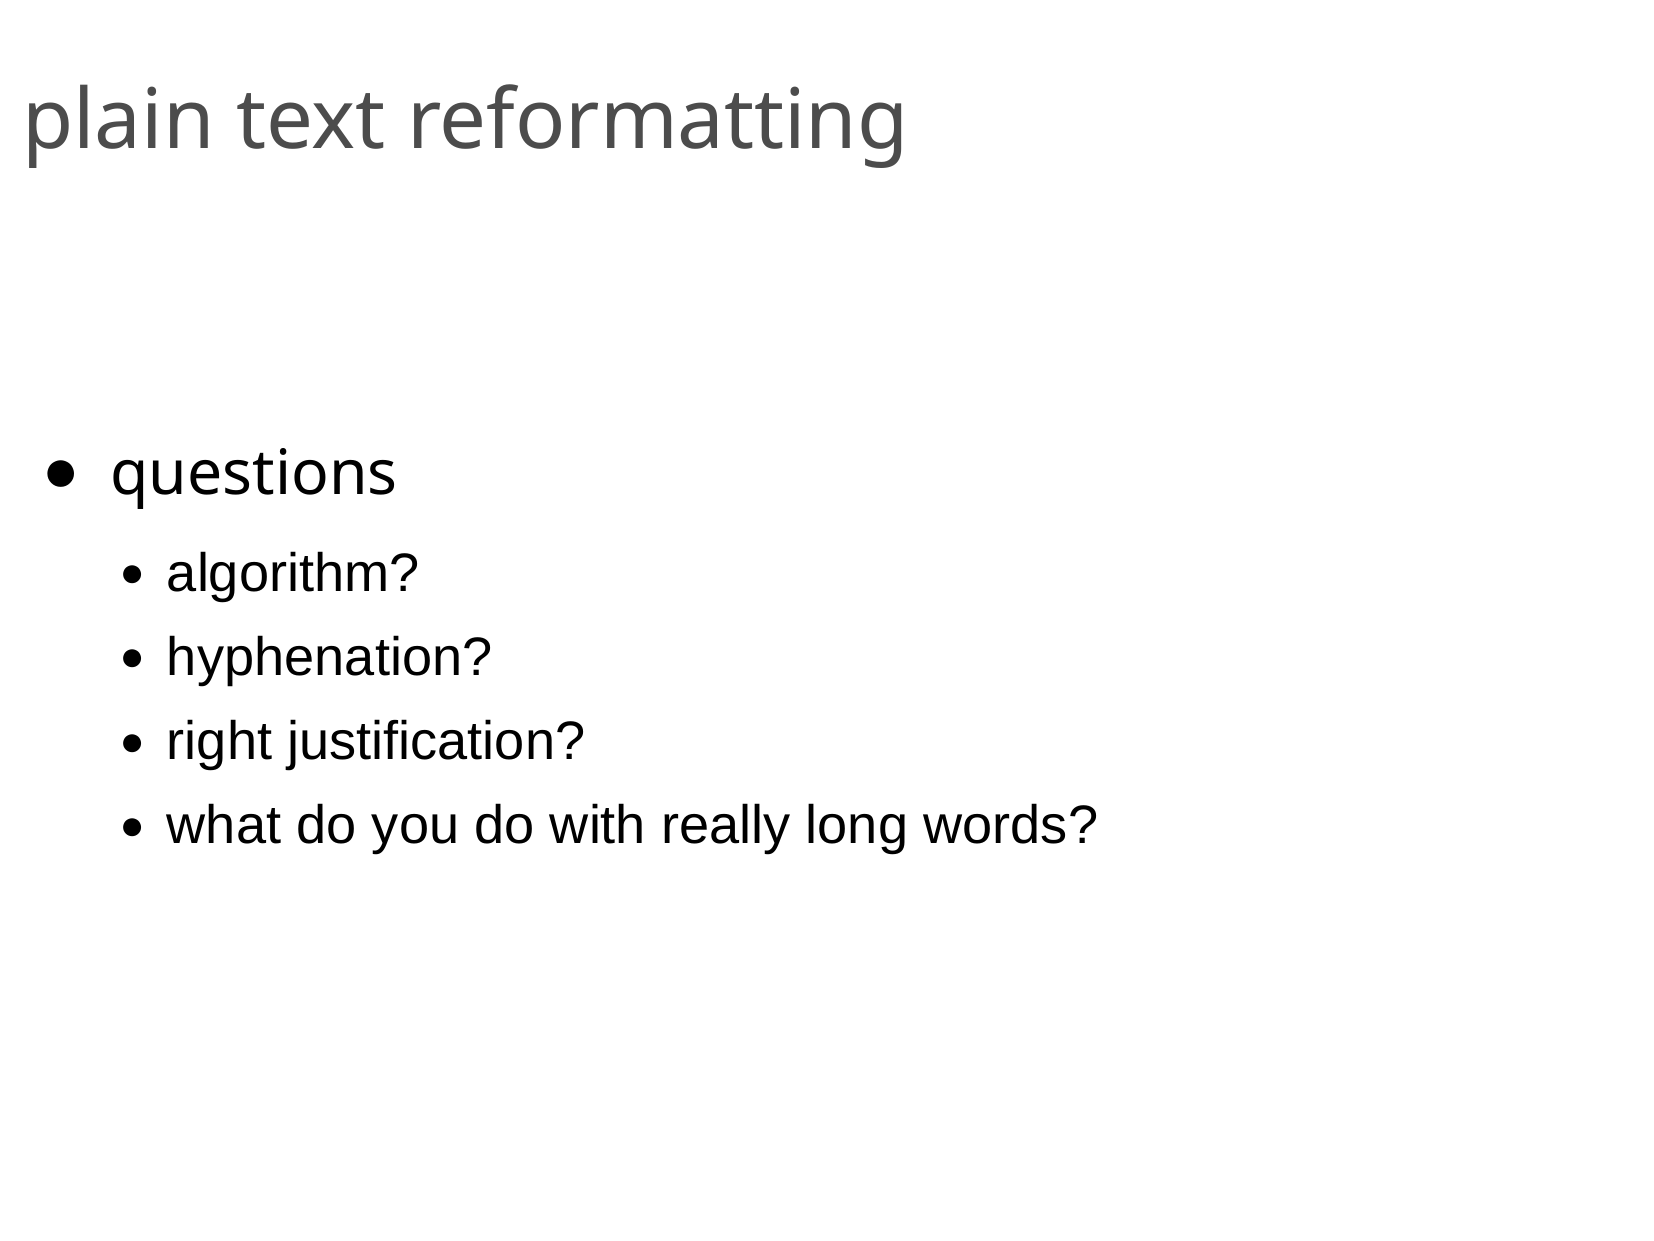

# plain text reformatting
questions
algorithm?
hyphenation?
right justification?
what do you do with really long words?